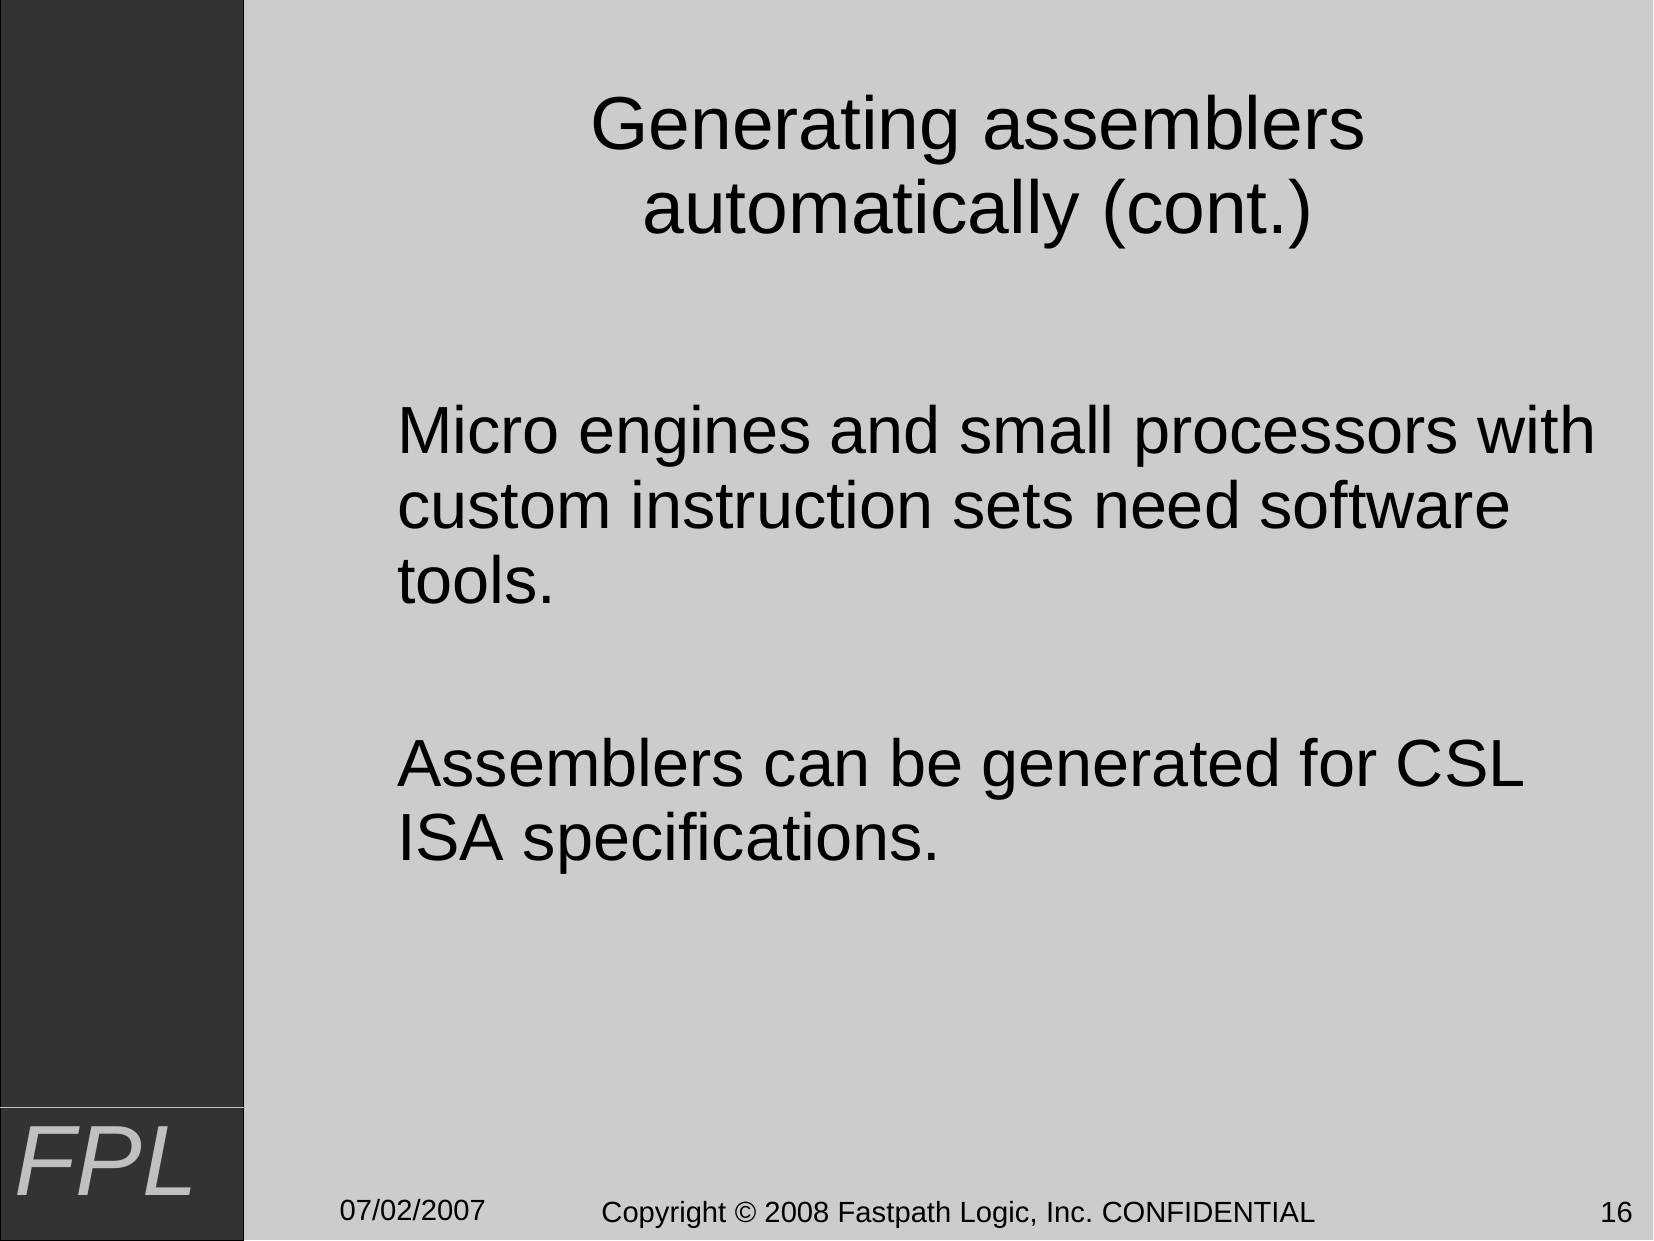

# Generating assemblers automatically (cont.)
Micro engines and small processors with custom instruction sets need software tools.
Assemblers can be generated for CSL ISA specifications.
07/02/2007
16
© 2007 FASTPATH LOGIC INC.